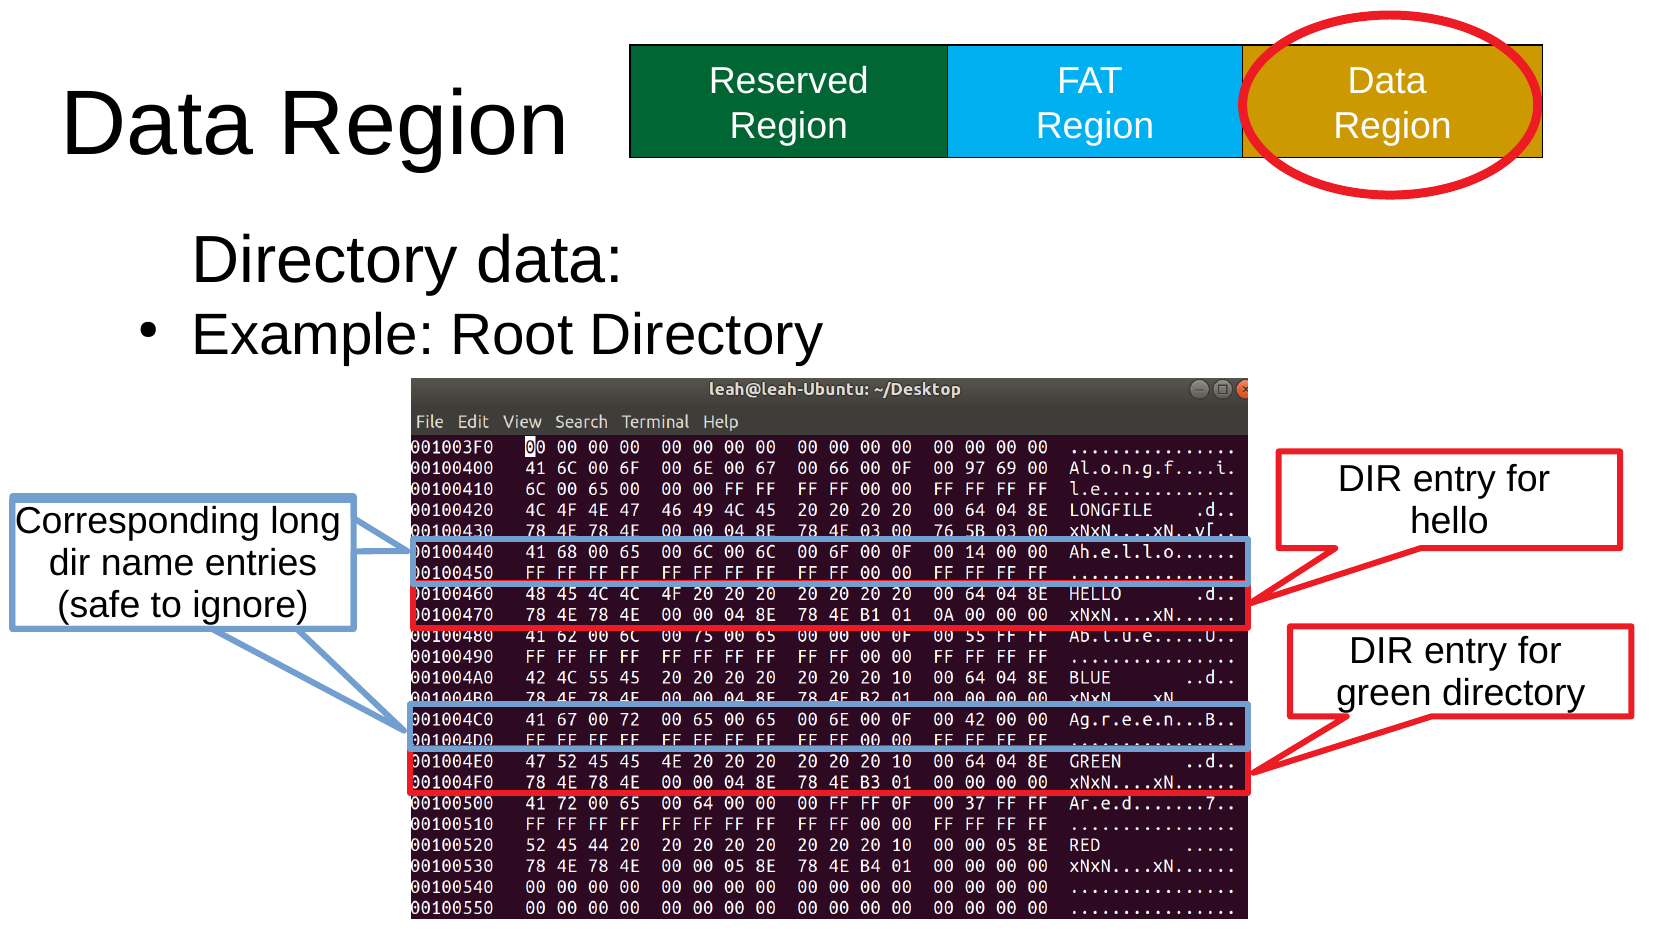

# Data Region
Reserved
Region
FAT
Region
Data
Region
Directory data:
Example: Root Directory
DIR entry for
hello
Corresponding long
dir name entries
(safe to ignore)
DIR entry for
green directory